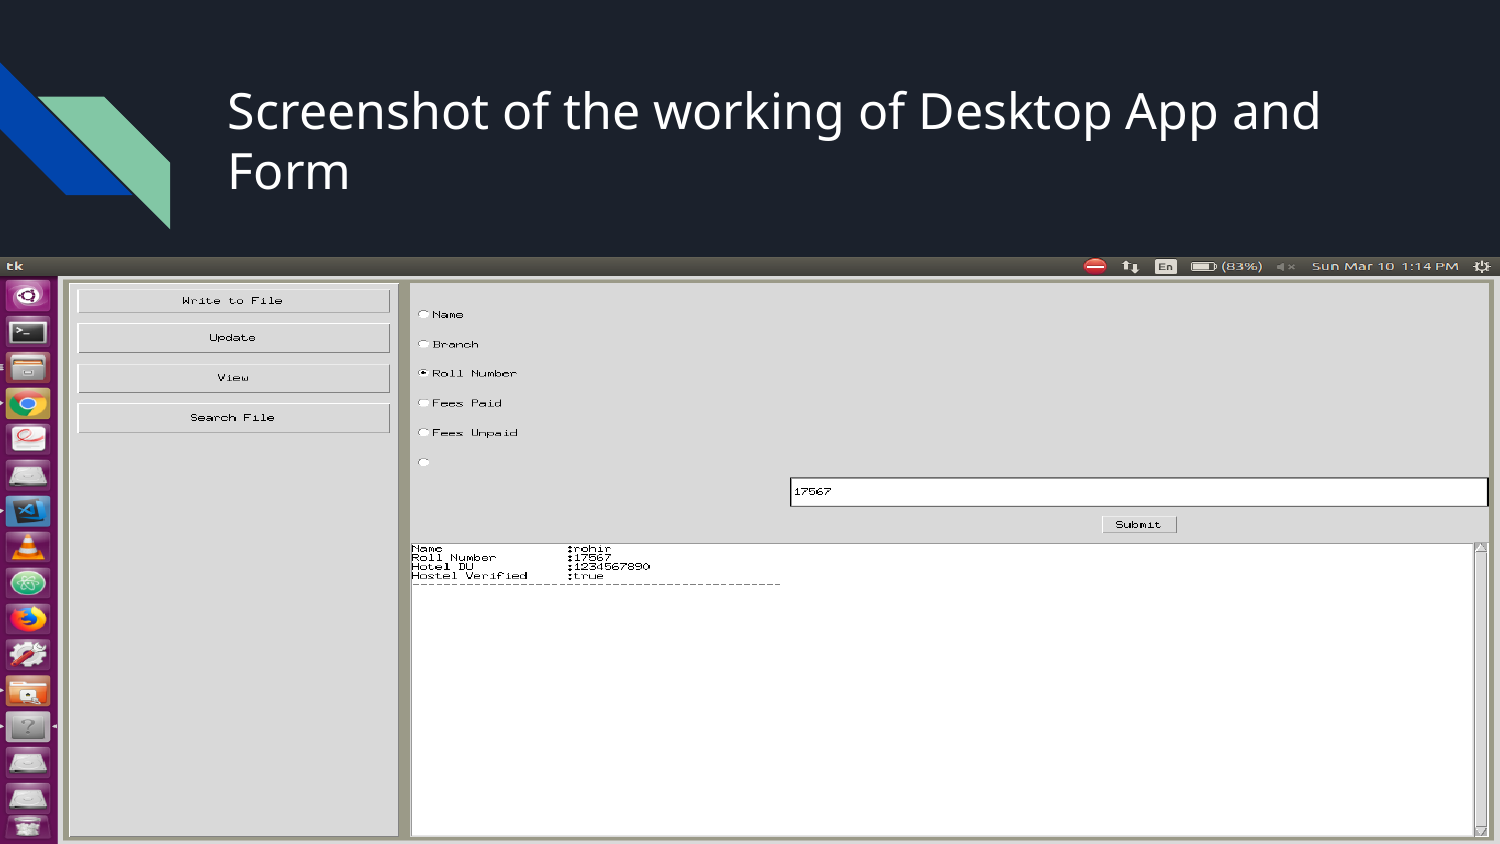

# Screenshot of the working of Desktop App and Form